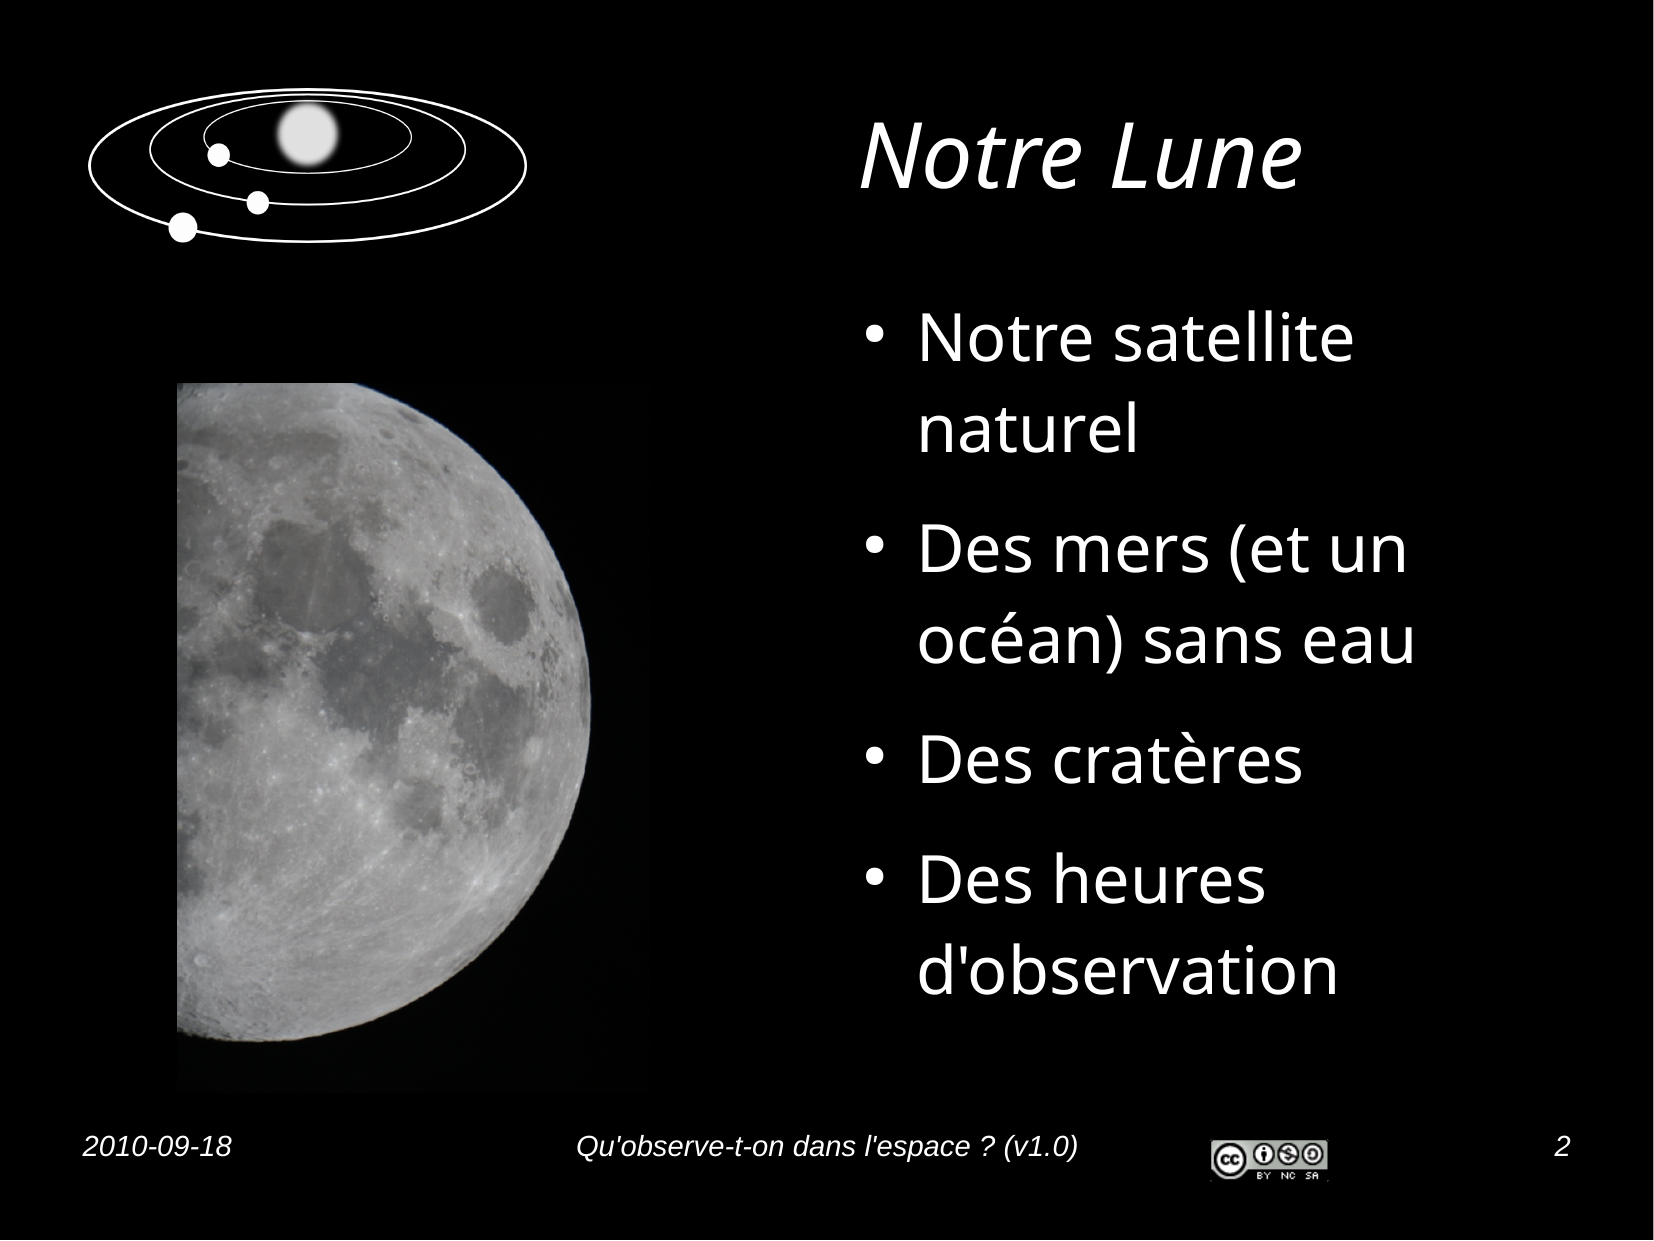

# Notre Lune
Notre satellite naturel
Des mers (et un océan) sans eau
Des cratères
Des heures d'observation
2010-09-18
Qu'observe-t-on dans l'espace ? (v1.0)
2